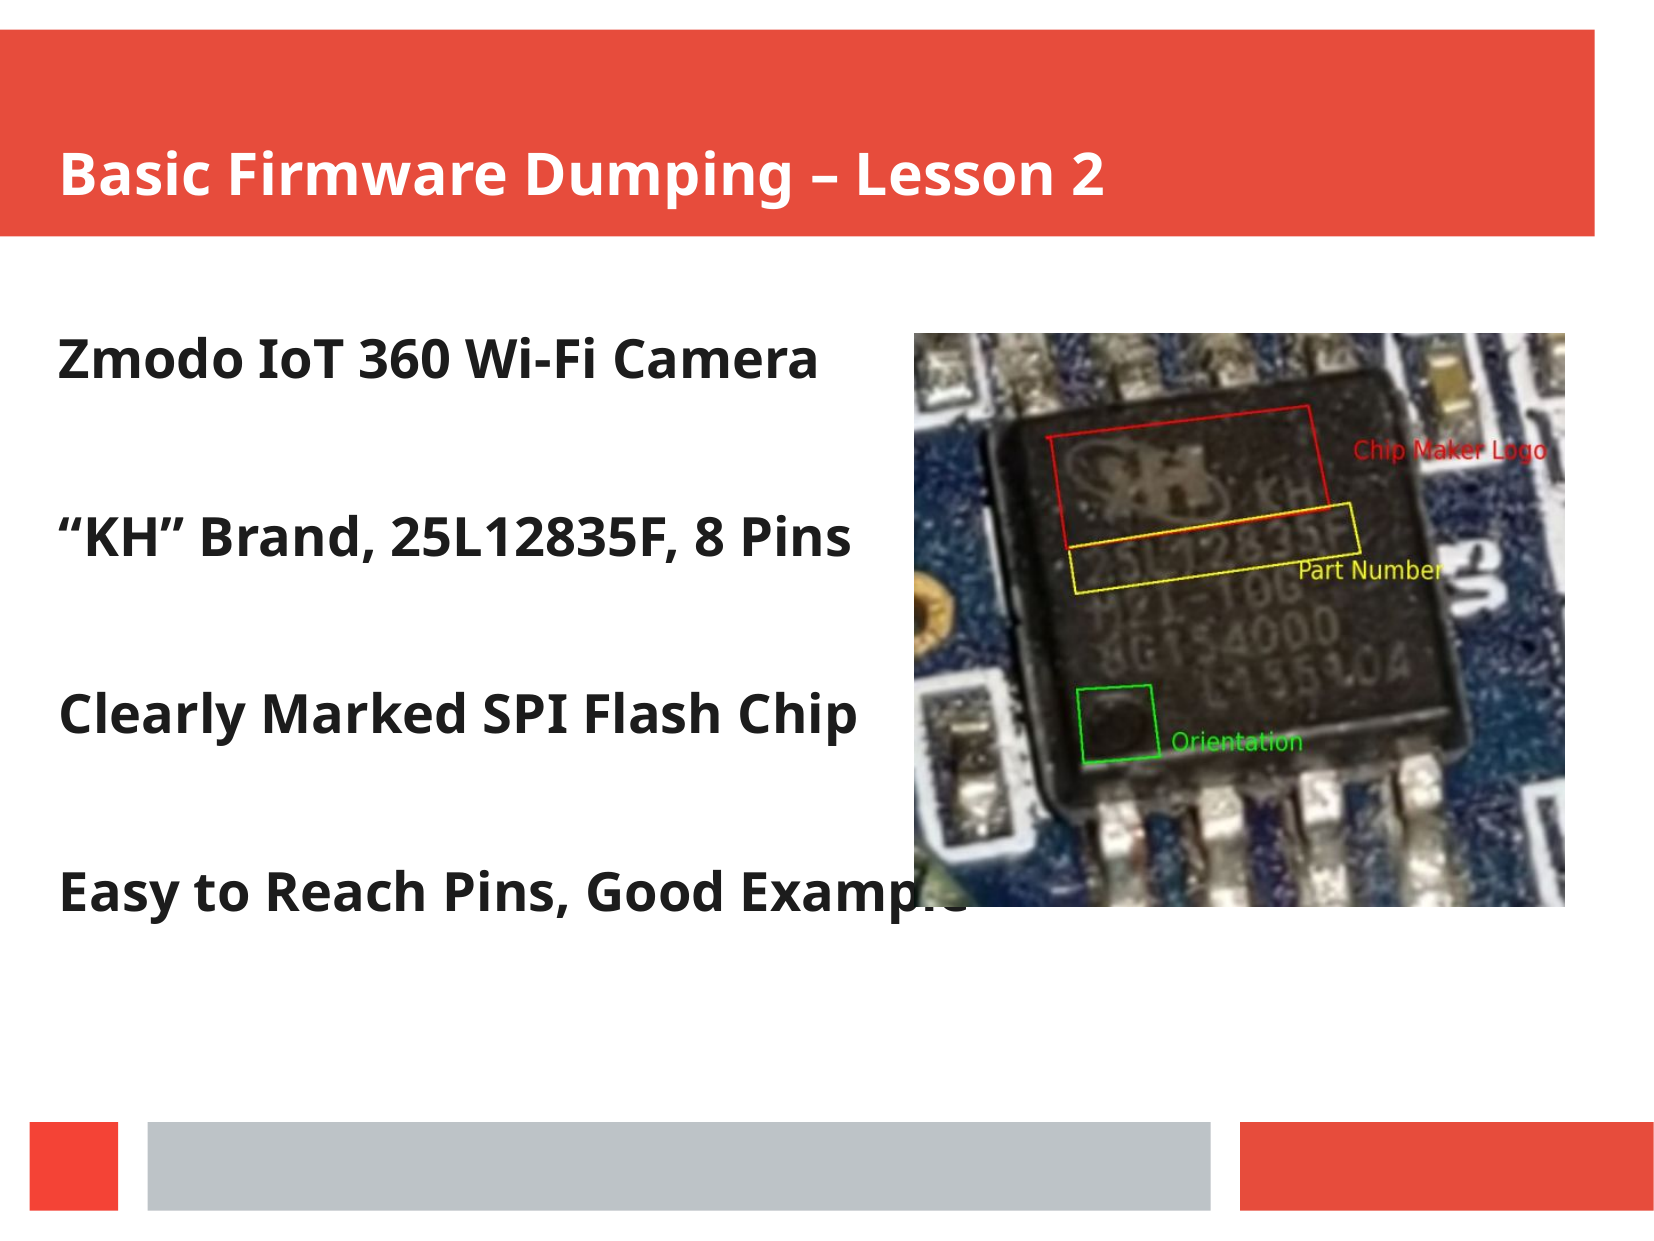

Basic Firmware Dumping – Lesson 2
Zmodo IoT 360 Wi-Fi Camera
“KH” Brand, 25L12835F, 8 Pins
Clearly Marked SPI Flash Chip
Easy to Reach Pins, Good Example